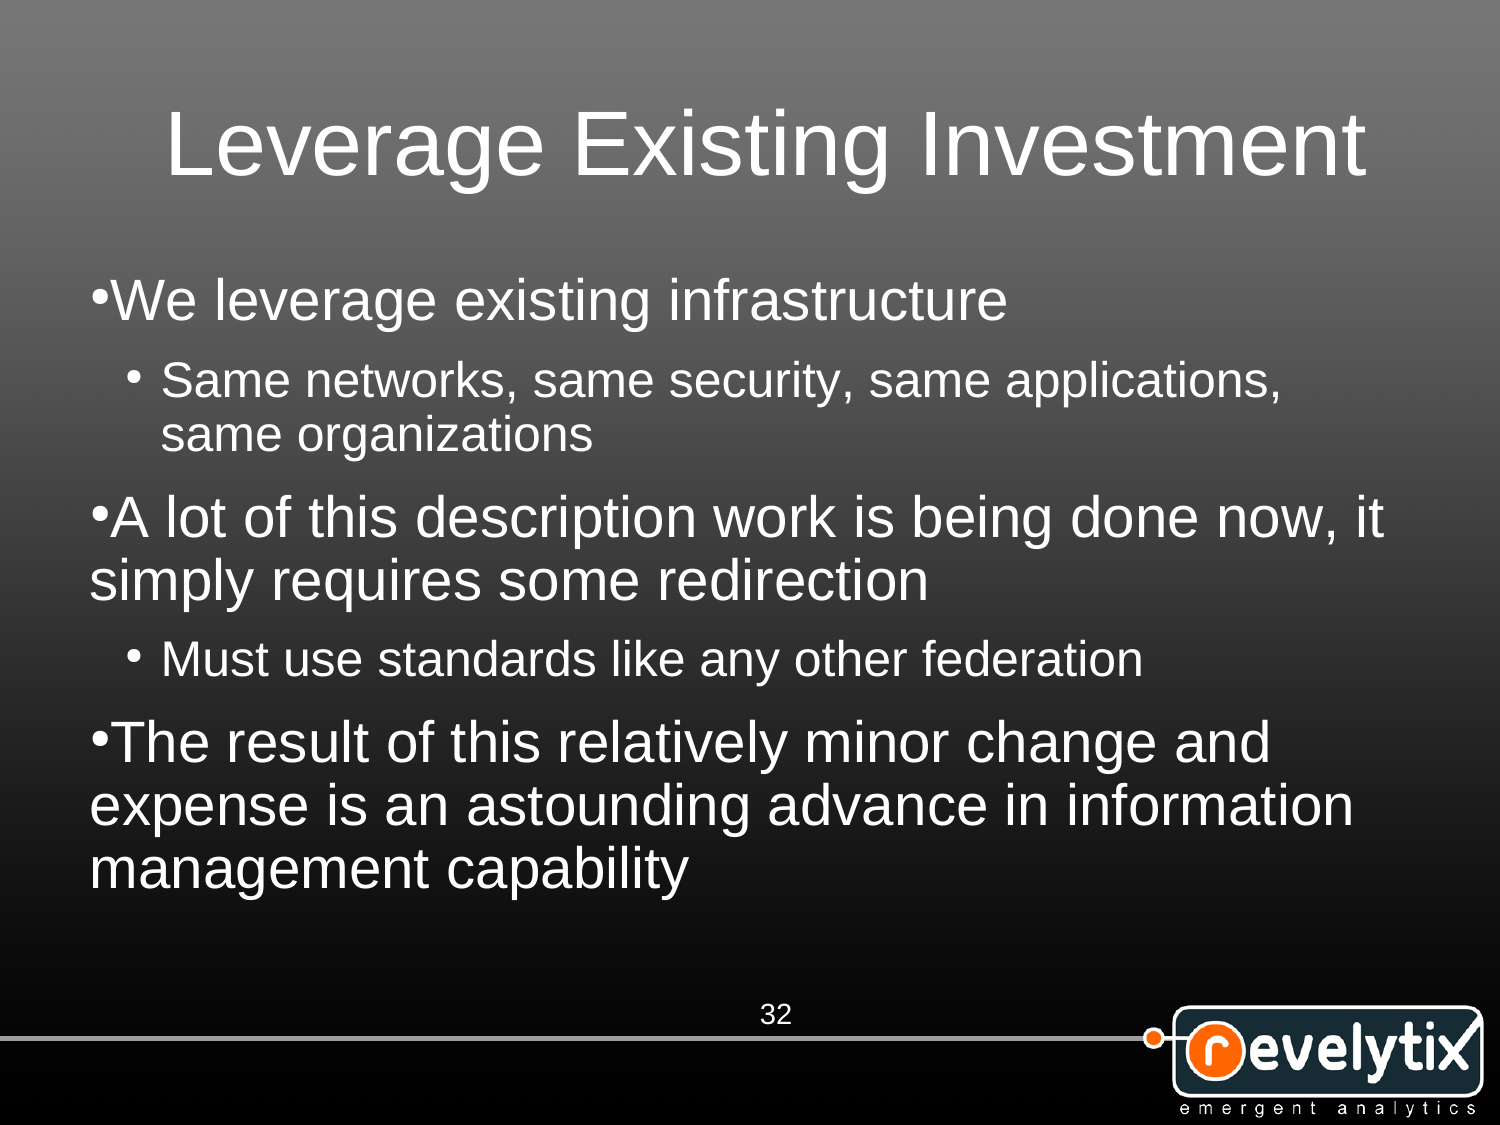

# Leverage Existing Investment
We leverage existing infrastructure
Same networks, same security, same applications, same organizations
A lot of this description work is being done now, it simply requires some redirection
Must use standards like any other federation
The result of this relatively minor change and expense is an astounding advance in information management capability
32